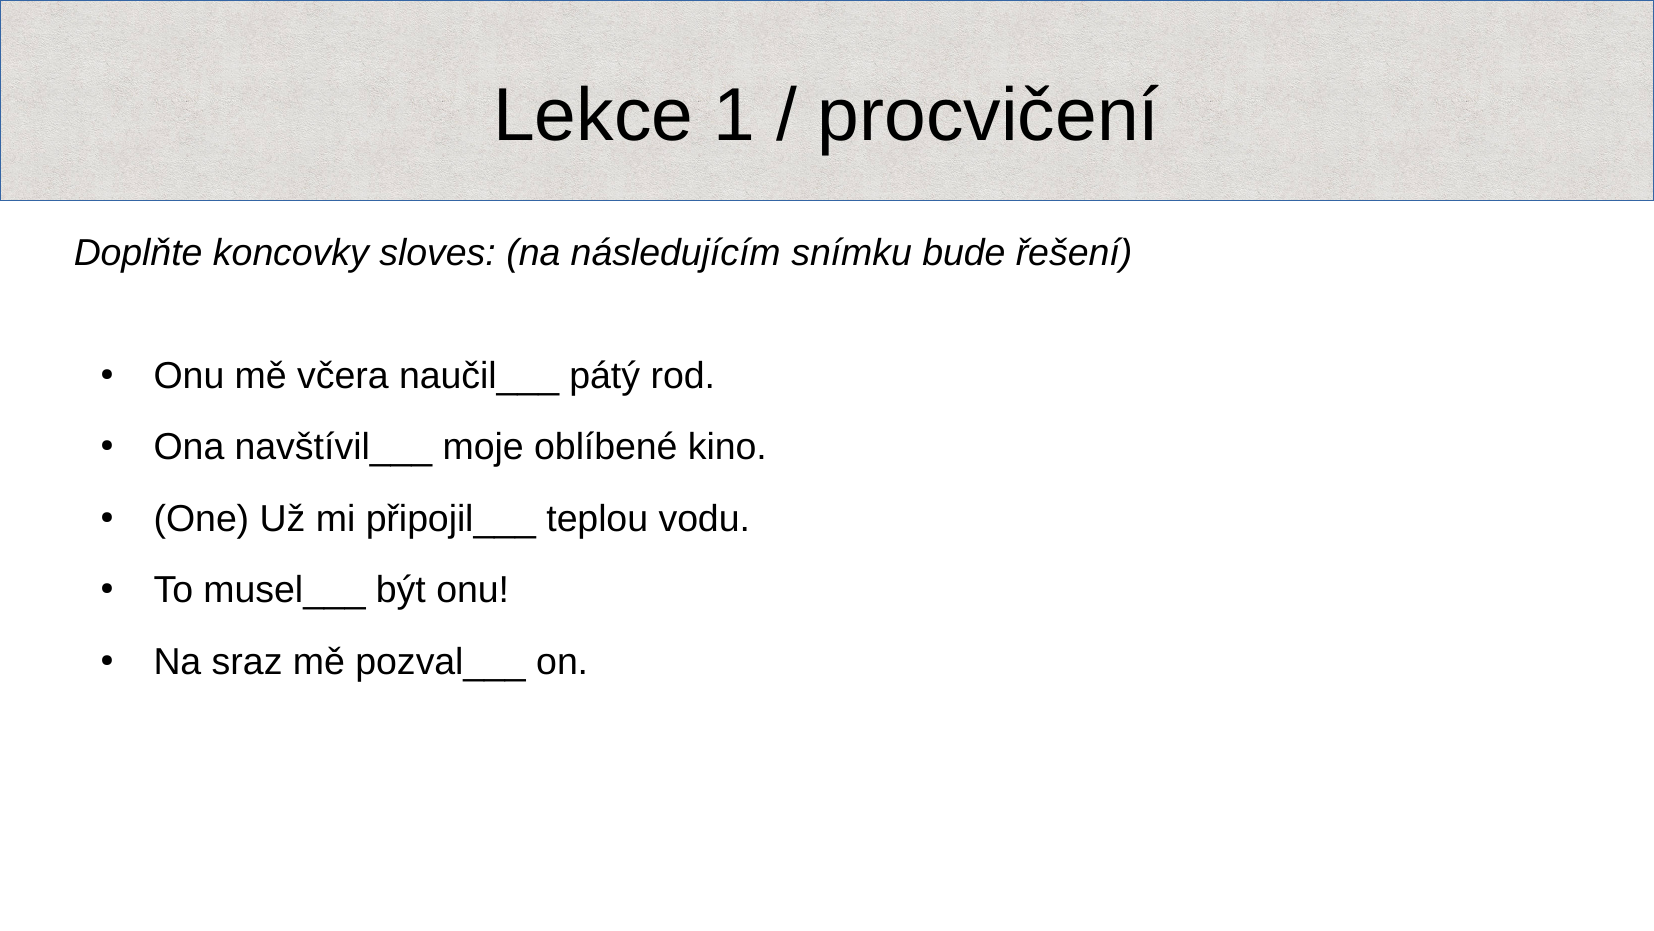

# Lekce 1 / procvičení
Doplňte koncovky sloves: (na následujícím snímku bude řešení)
Onu mě včera naučil___ pátý rod.
Ona navštívil___ moje oblíbené kino.
(One) Už mi připojil___ teplou vodu.
To musel___ být onu!
Na sraz mě pozval___ on.